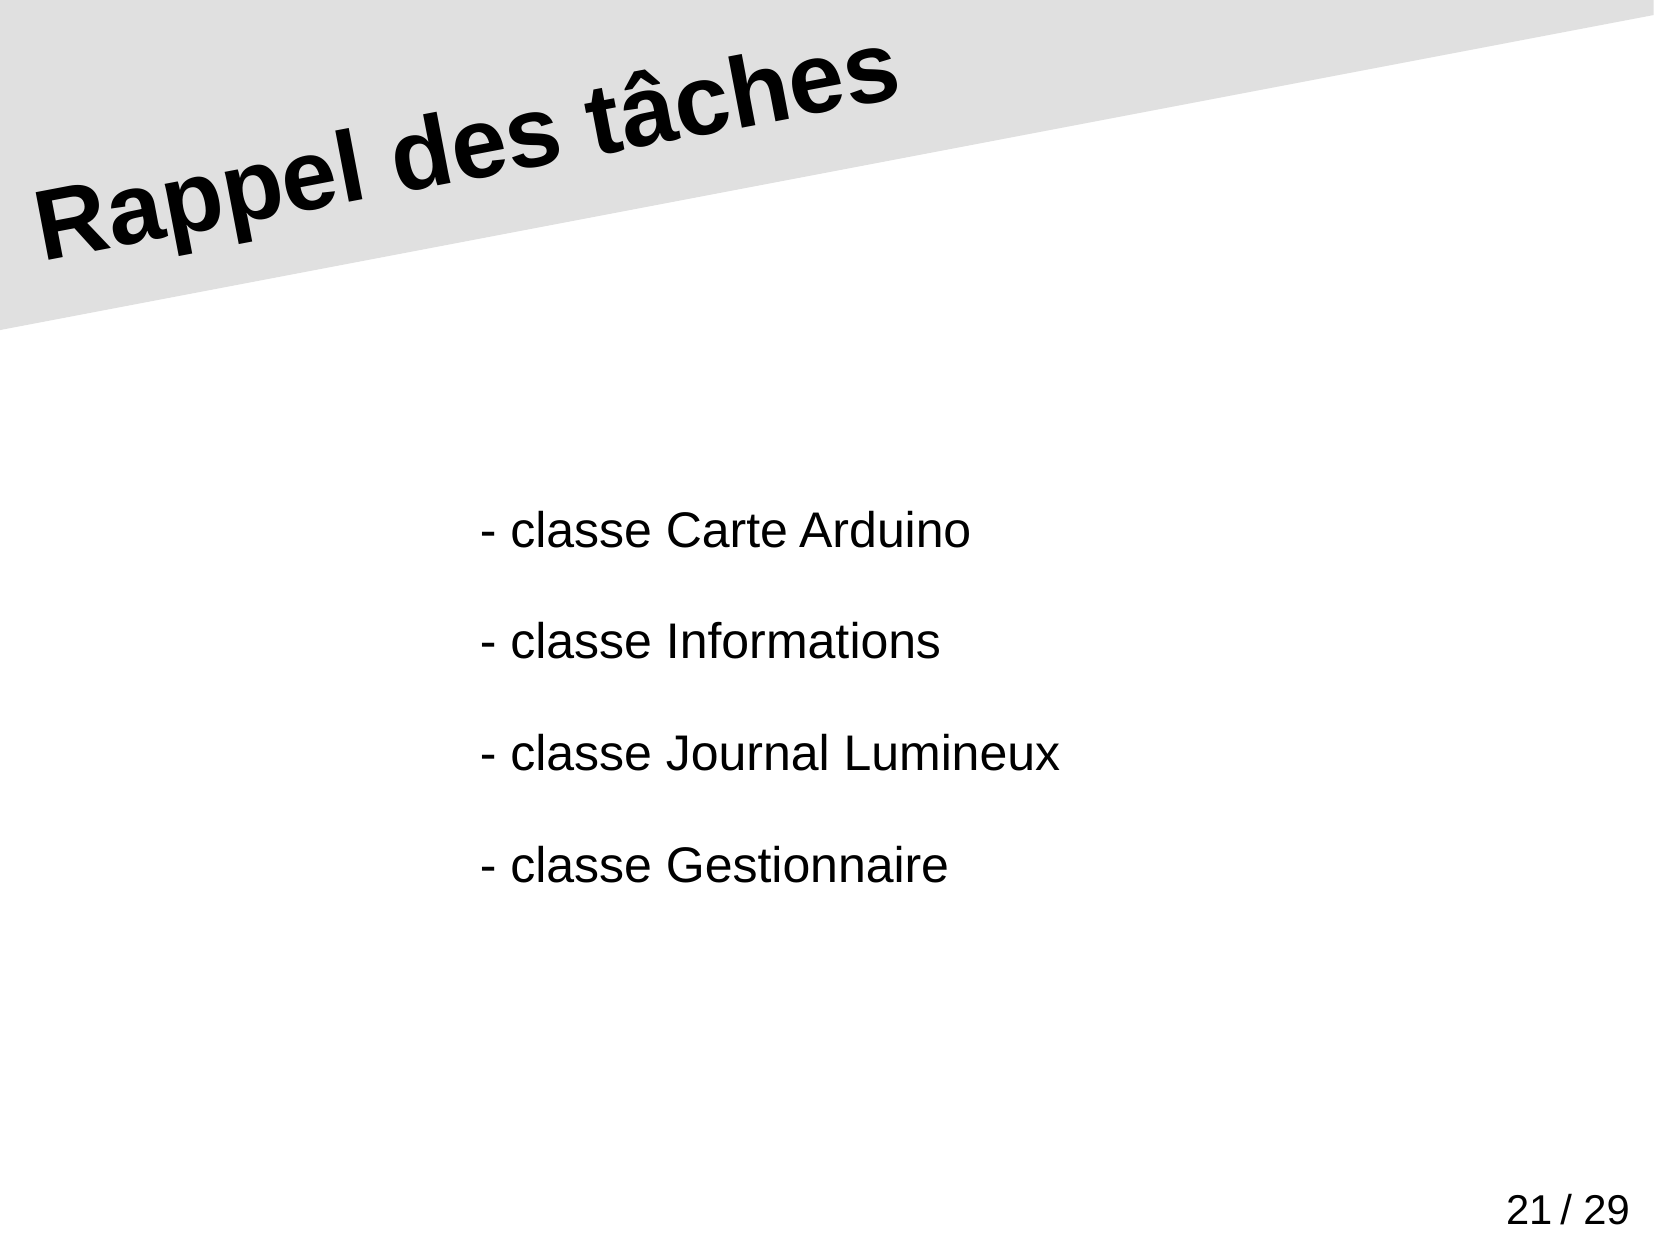

# Rappel des tâches
- classe Carte Arduino
- classe Informations
- classe Journal Lumineux
- classe Gestionnaire